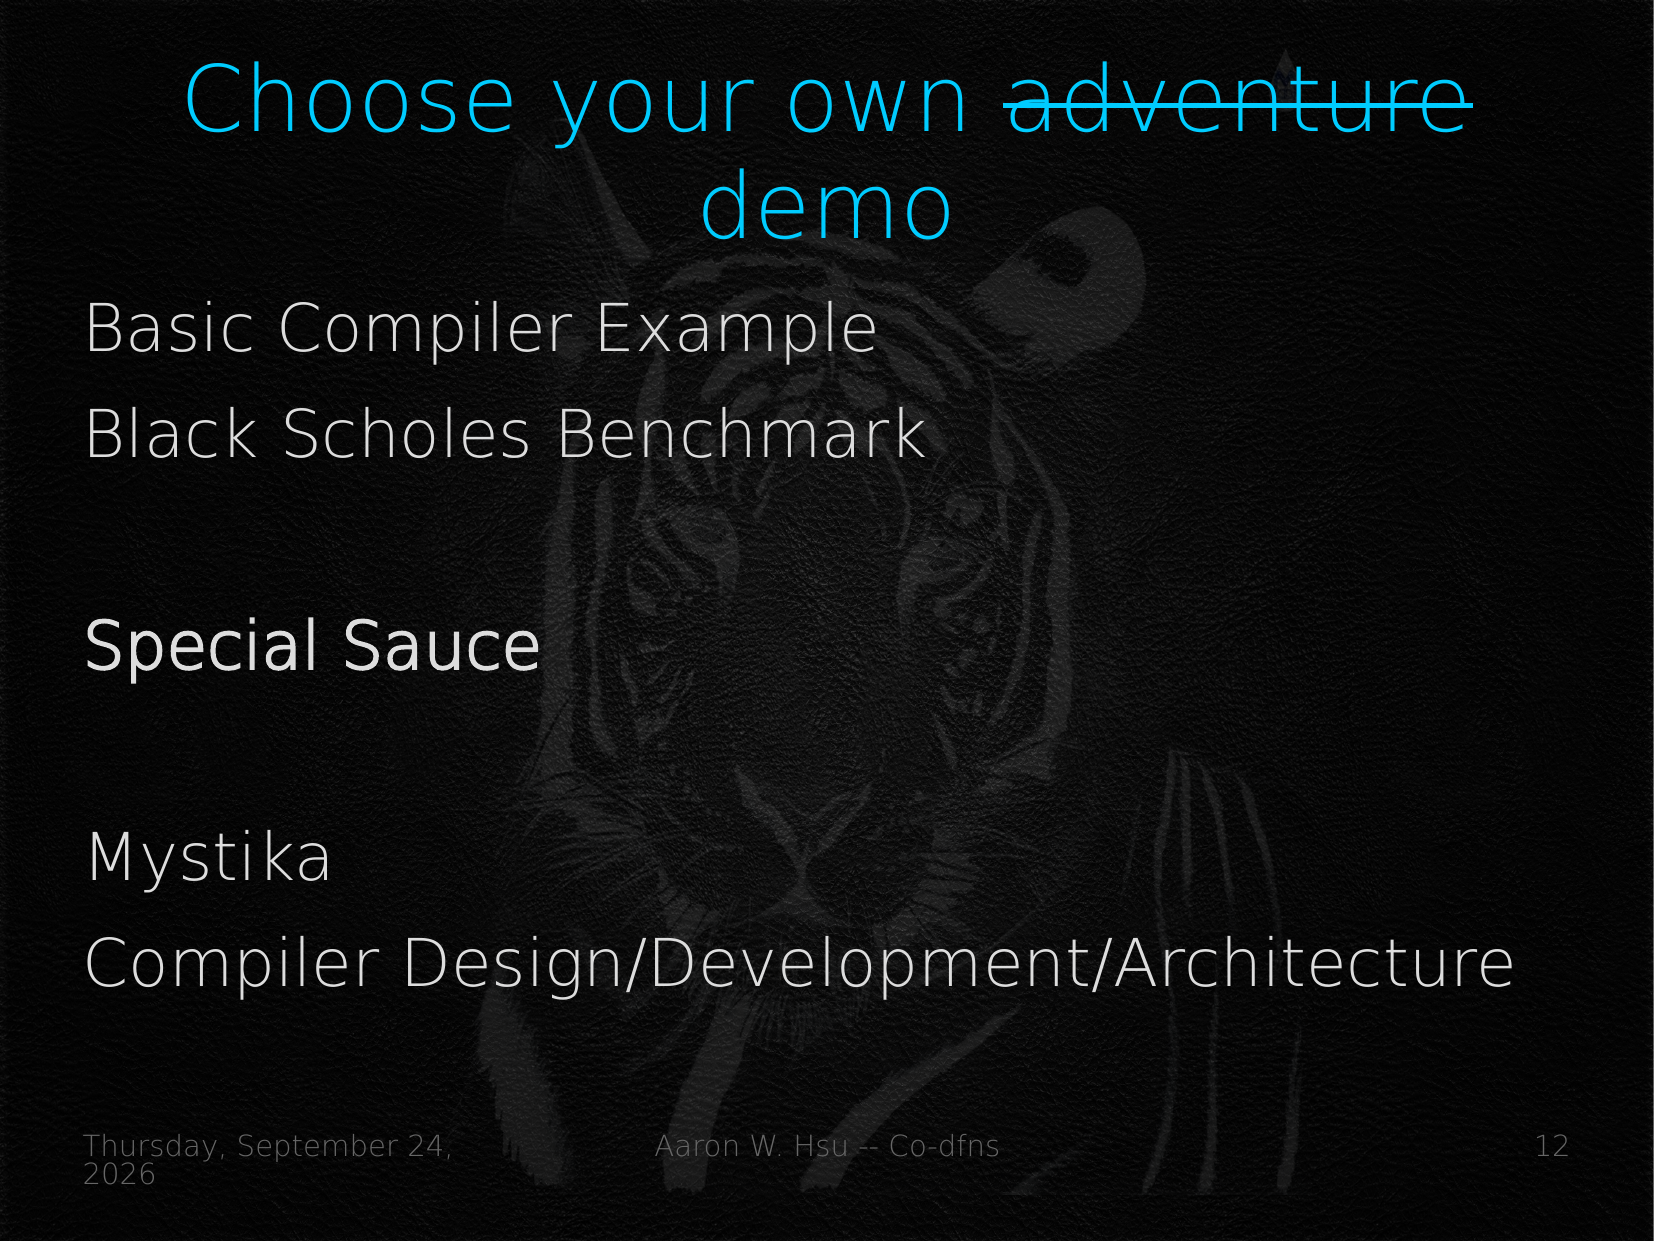

# Choose your own adventure demo
Basic Compiler Example
Black Scholes Benchmark
Special Sauce
Mystika
Compiler Design/Development/Architecture
Aaron W. Hsu -- Co-dfns
12